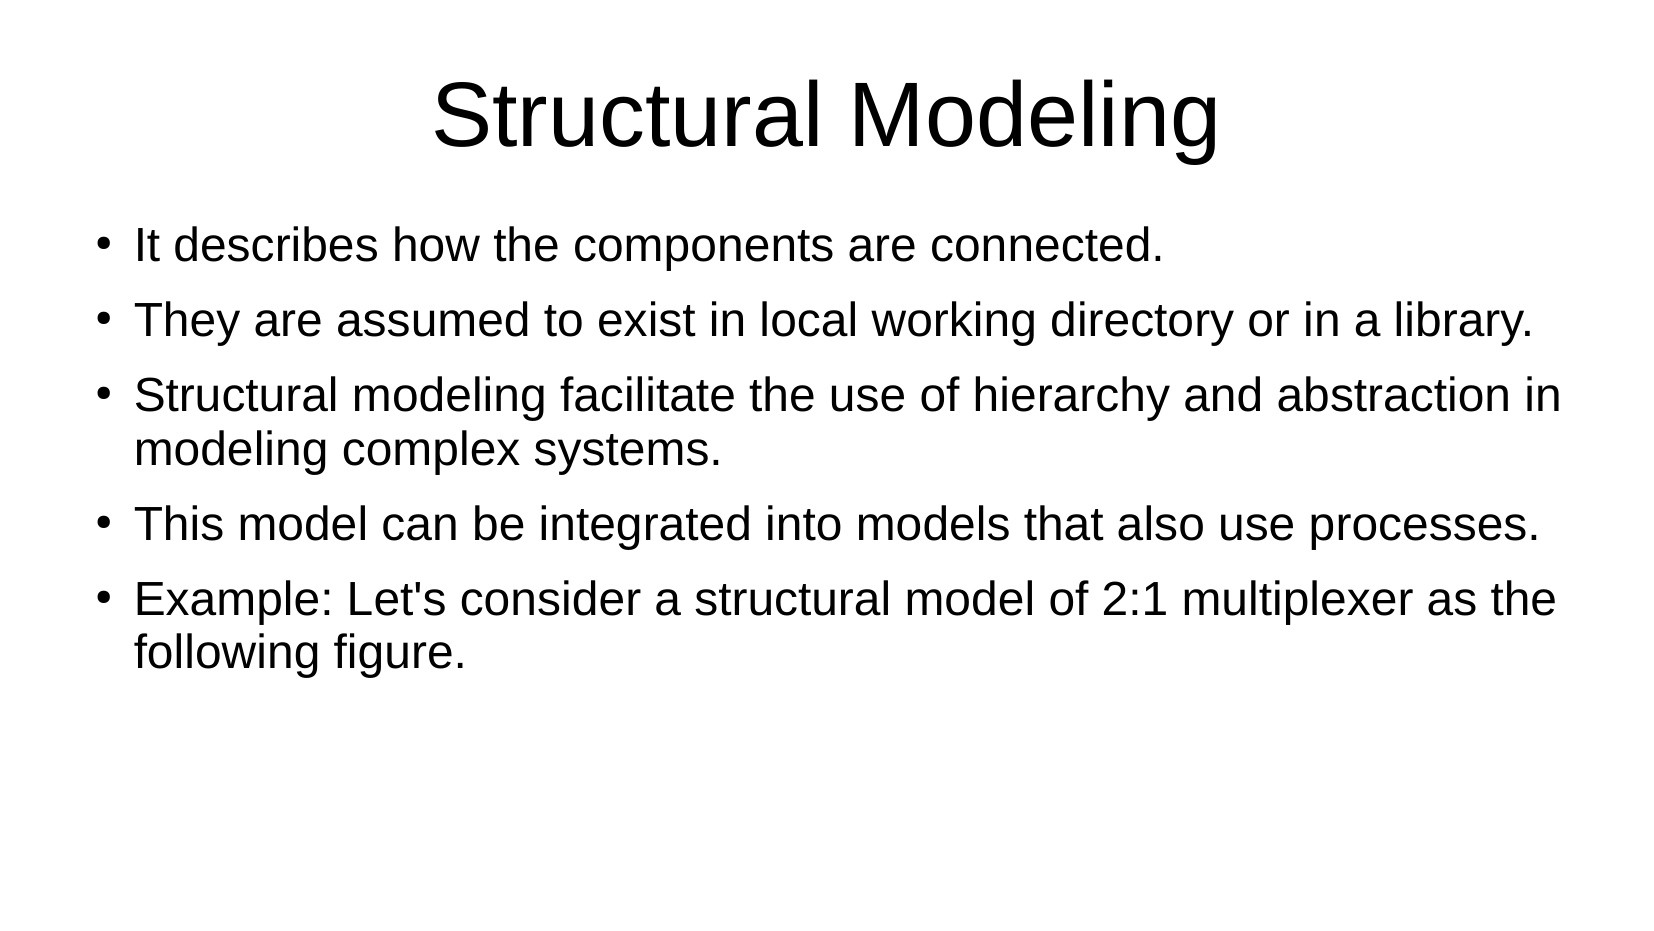

# Structural Modeling
It describes how the components are connected.
They are assumed to exist in local working directory or in a library.
Structural modeling facilitate the use of hierarchy and abstraction in modeling complex systems.
This model can be integrated into models that also use processes.
Example: Let's consider a structural model of 2:1 multiplexer as the following figure.